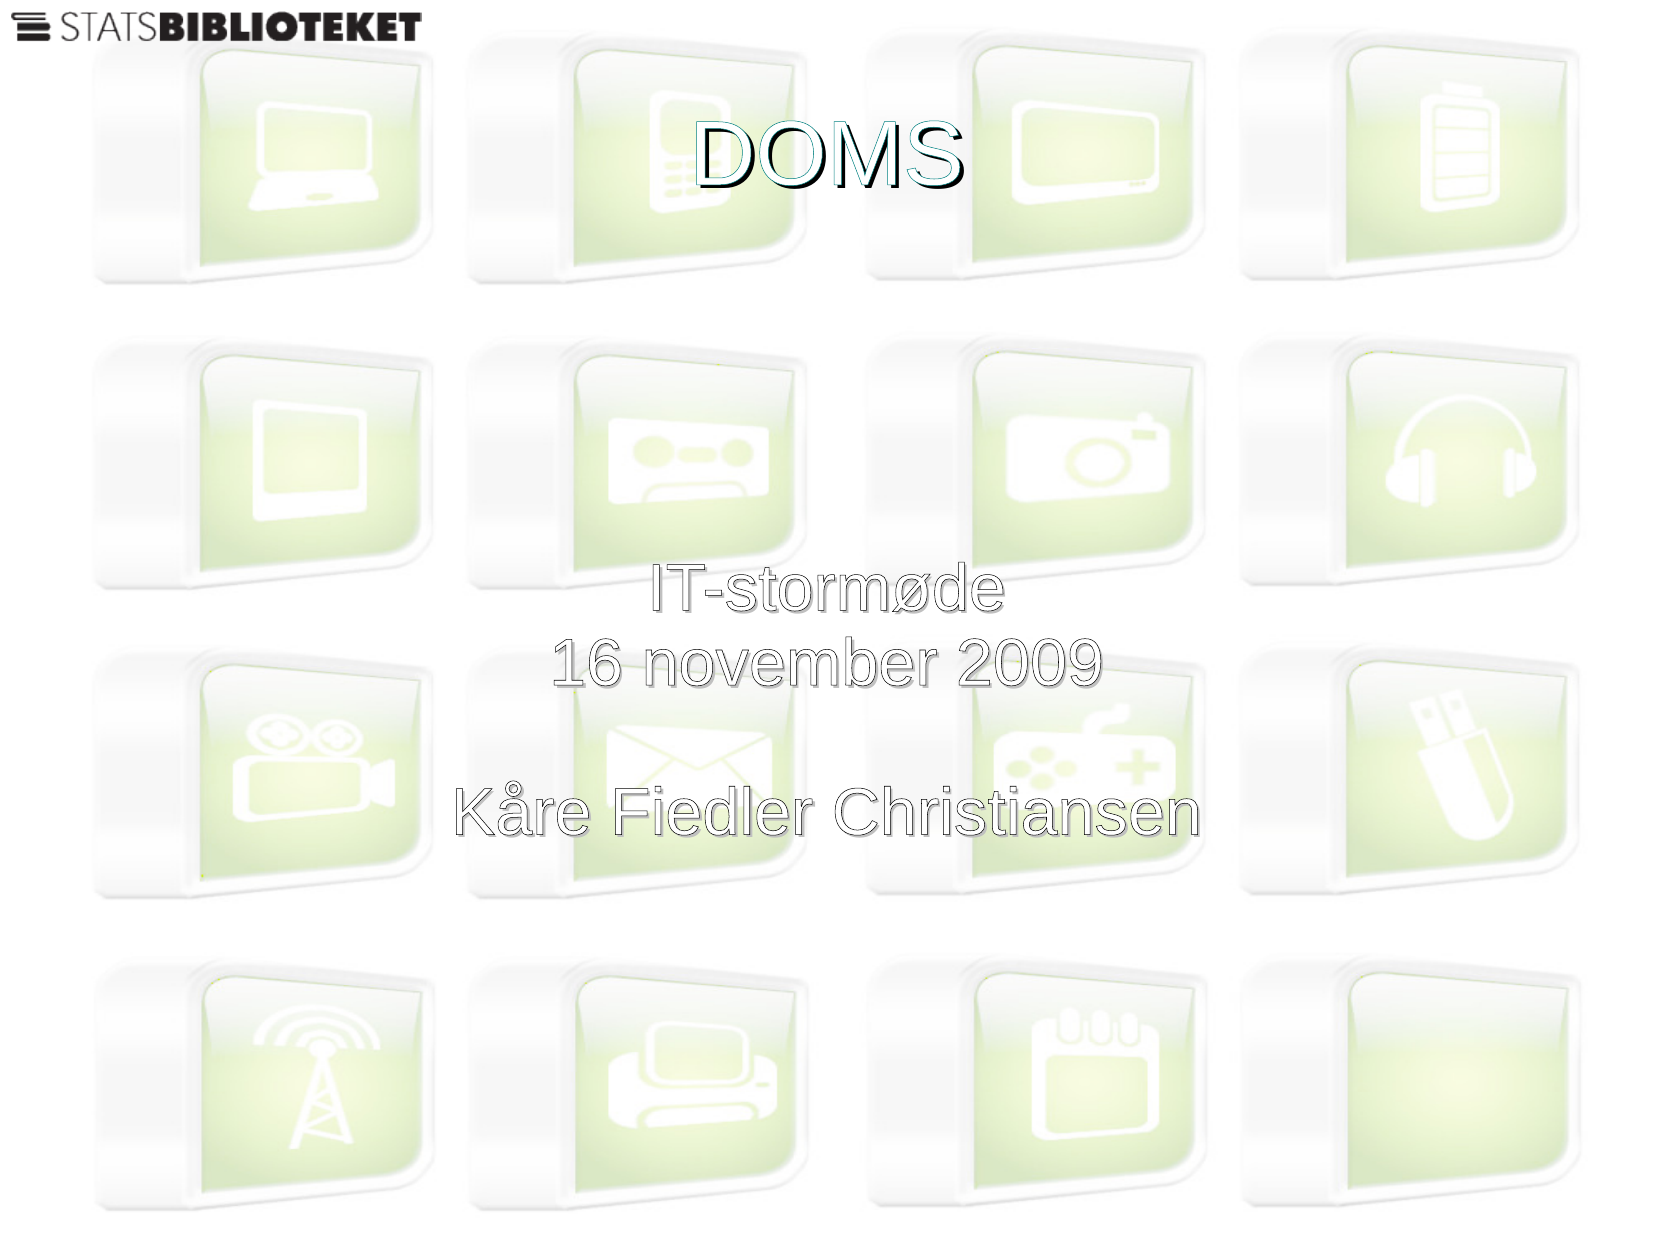

# DOMS
IT-stormøde
16 november 2009
Kåre Fiedler Christiansen